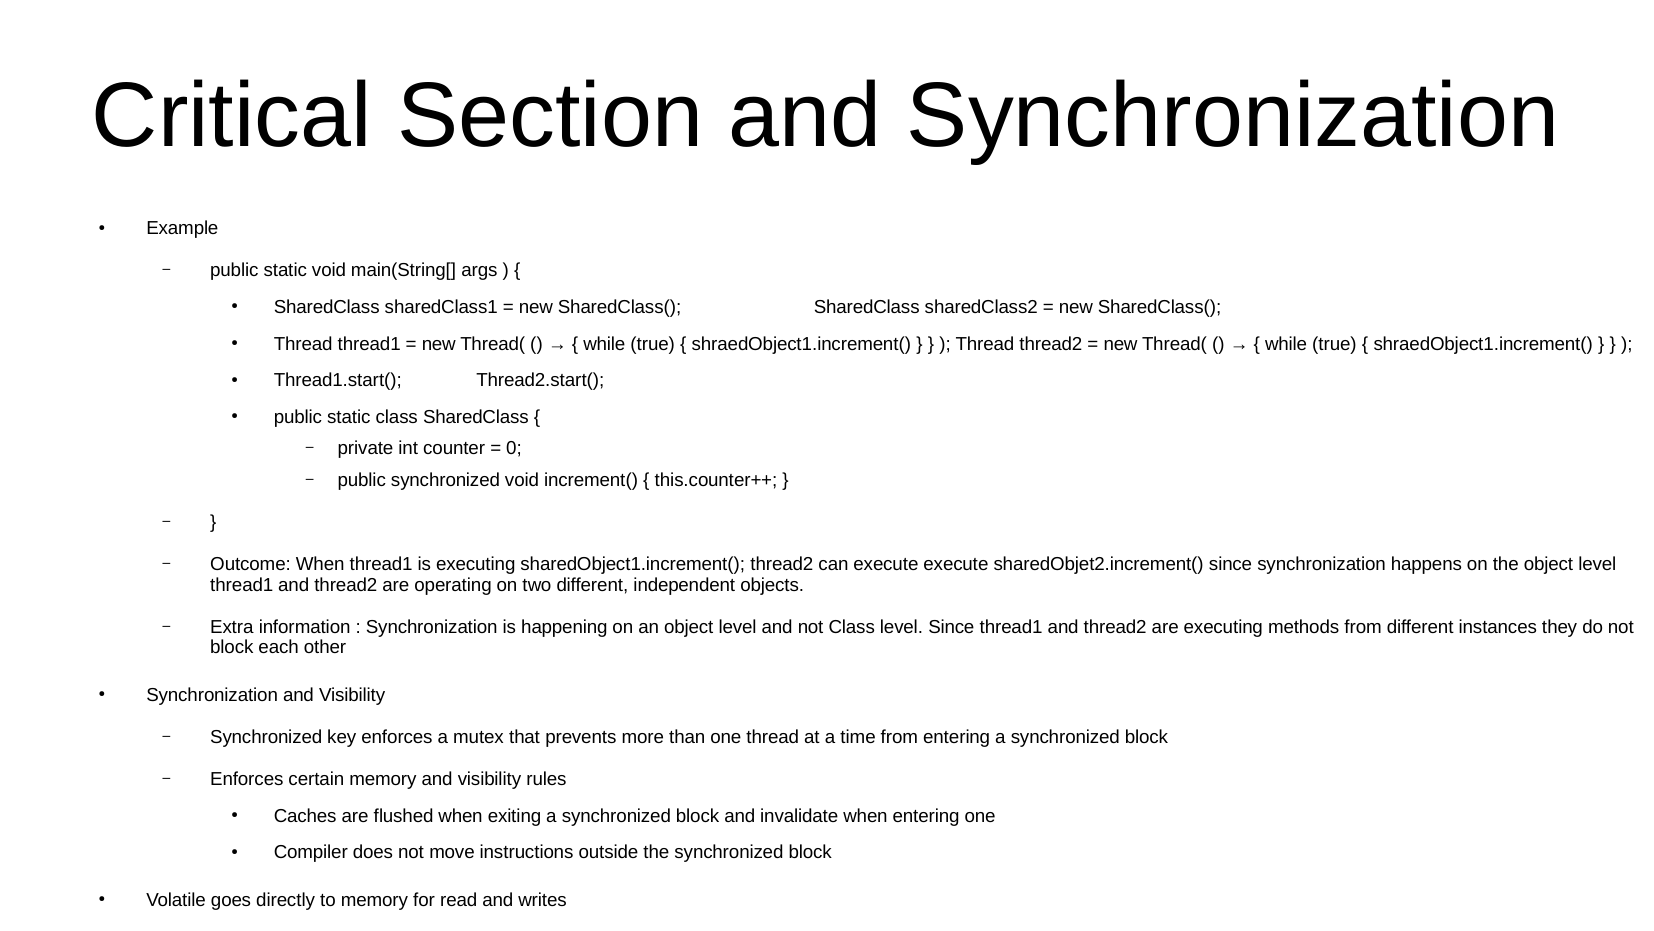

# Critical Section and Synchronization
Example
public static void main(String[] args ) {
SharedClass sharedClass1 = new SharedClass(); 		SharedClass sharedClass2 = new SharedClass();
Thread thread1 = new Thread( () → { while (true) { shraedObject1.increment() } } ); Thread thread2 = new Thread( () → { while (true) { shraedObject1.increment() } } );
Thread1.start();		Thread2.start();
public static class SharedClass {
private int counter = 0;
public synchronized void increment() { this.counter++; }
}
Outcome: When thread1 is executing sharedObject1.increment(); thread2 can execute execute sharedObjet2.increment() since synchronization happens on the object level thread1 and thread2 are operating on two different, independent objects.
Extra information : Synchronization is happening on an object level and not Class level. Since thread1 and thread2 are executing methods from different instances they do not block each other
Synchronization and Visibility
Synchronized key enforces a mutex that prevents more than one thread at a time from entering a synchronized block
Enforces certain memory and visibility rules
Caches are flushed when exiting a synchronized block and invalidate when entering one
Compiler does not move instructions outside the synchronized block
Volatile goes directly to memory for read and writes